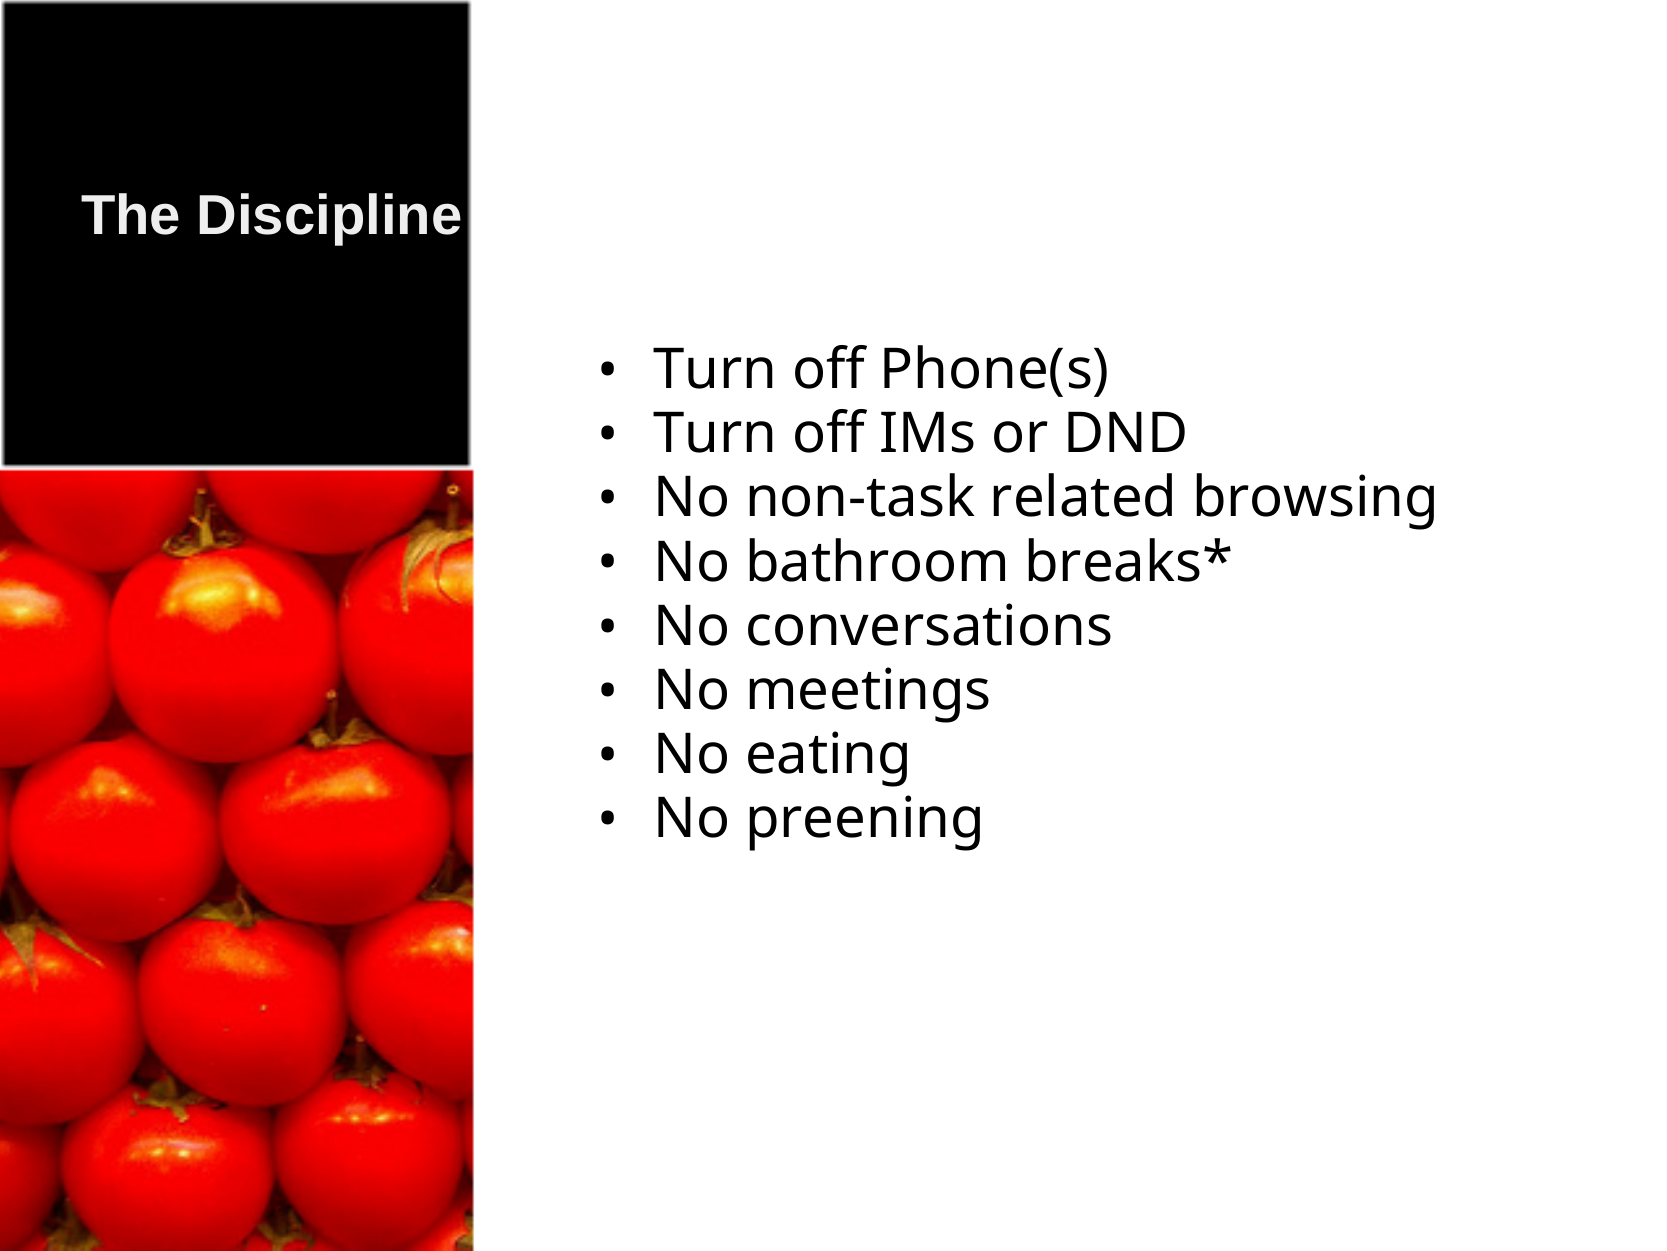

# The Discipline
Turn off Phone(s)
Turn off IMs or DND
No non-task related browsing
No bathroom breaks*
No conversations
No meetings
No eating
No preening